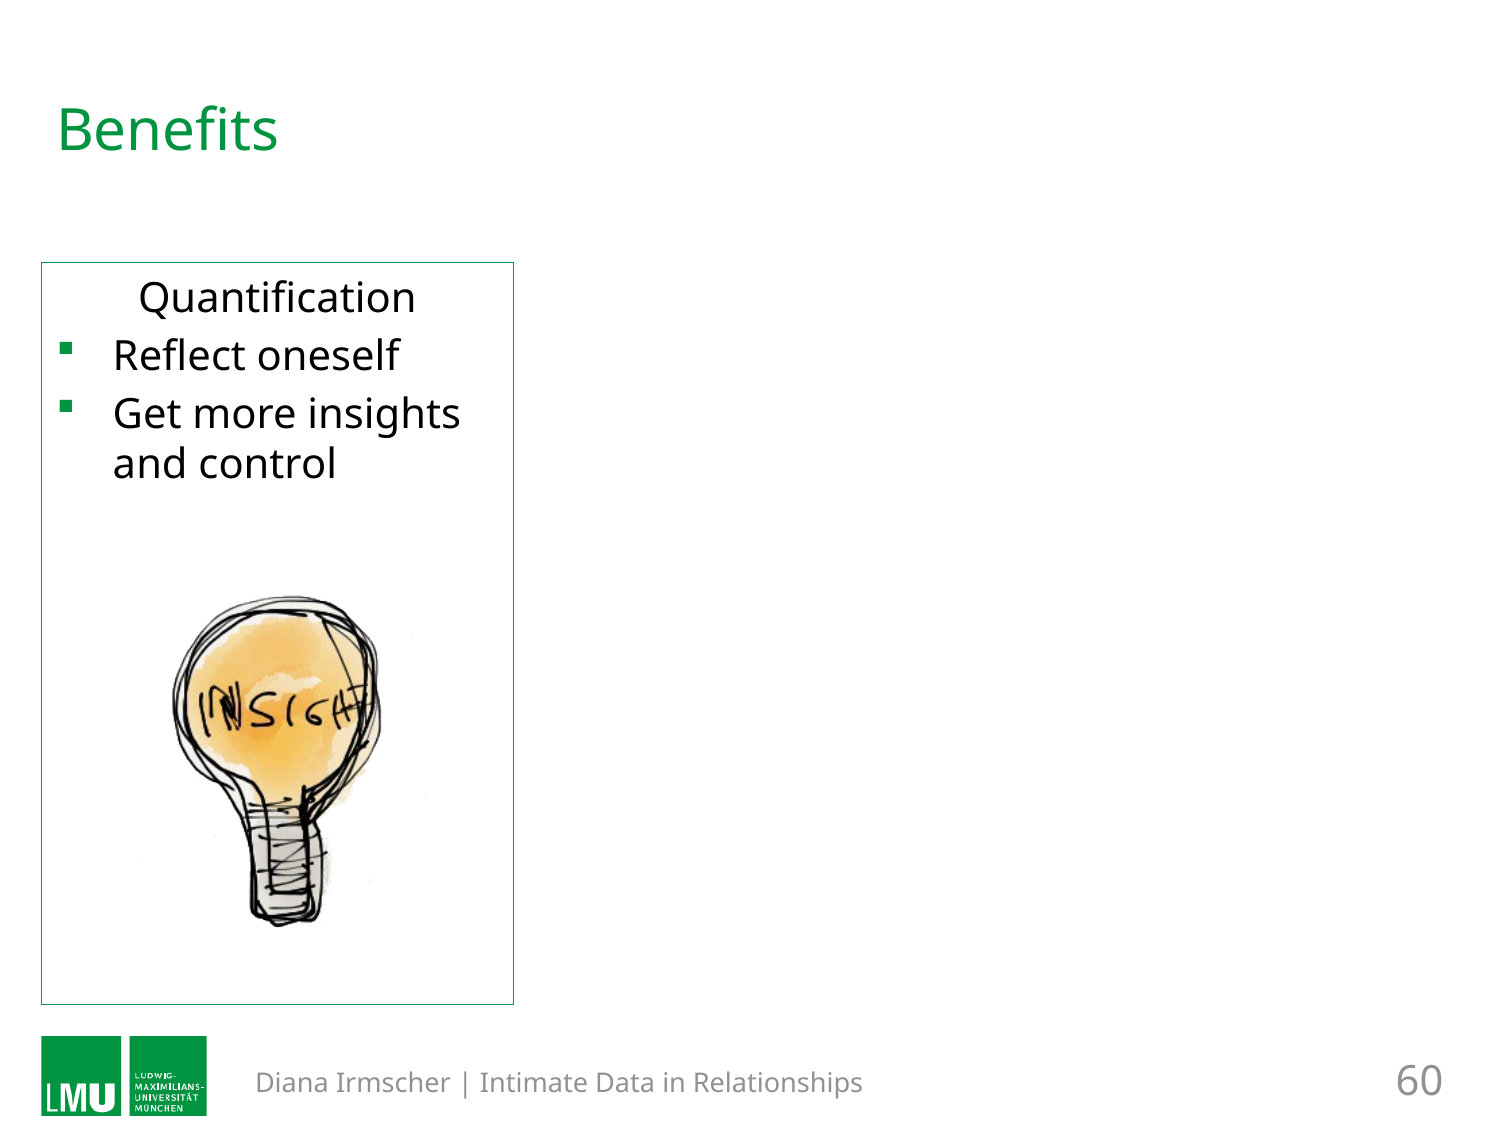

# Benefits
Quantification
Reflect oneself
Get more insights and control
Diana Irmscher | Intimate Data in Relationships